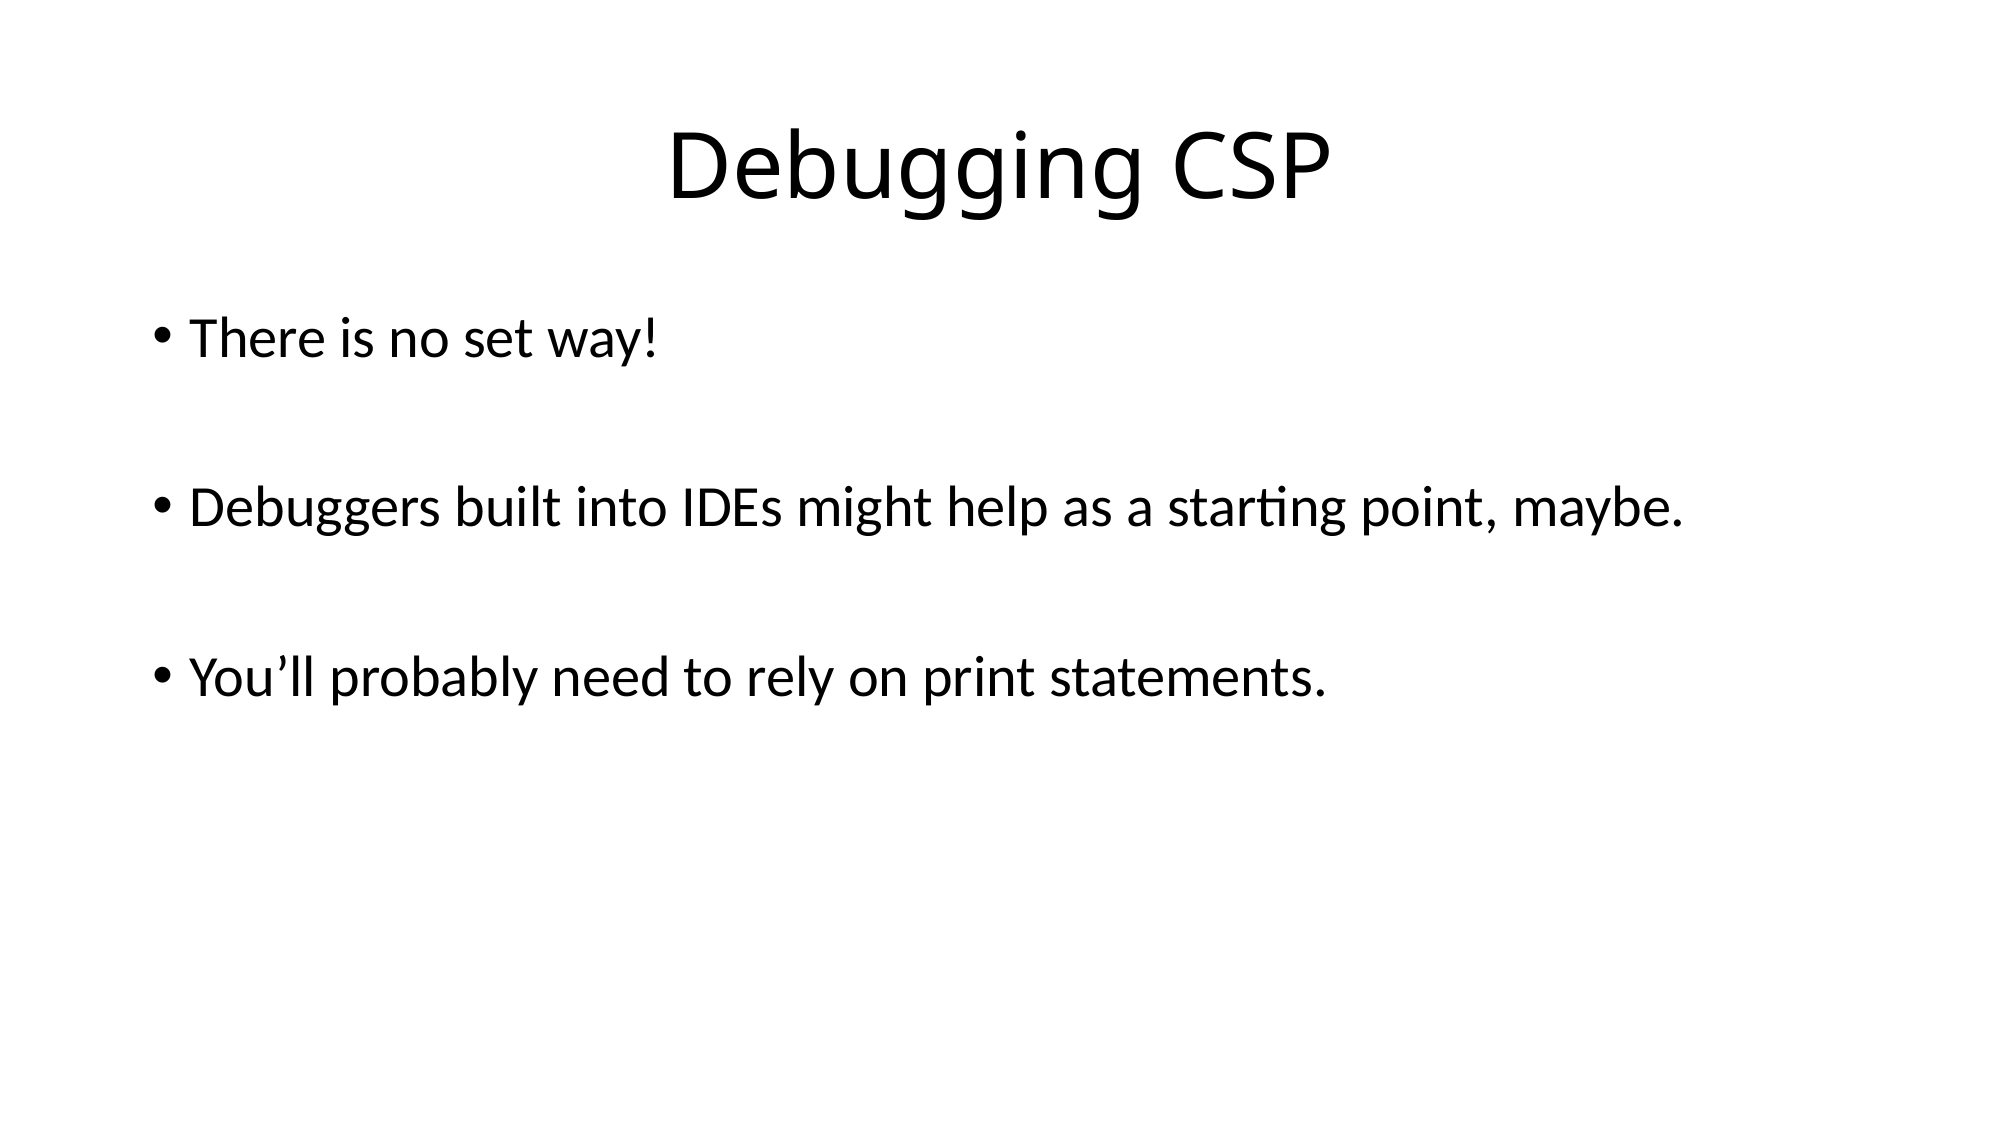

# Debugging CSP
There is no set way!
Debuggers built into IDEs might help as a starting point, maybe.
You’ll probably need to rely on print statements.